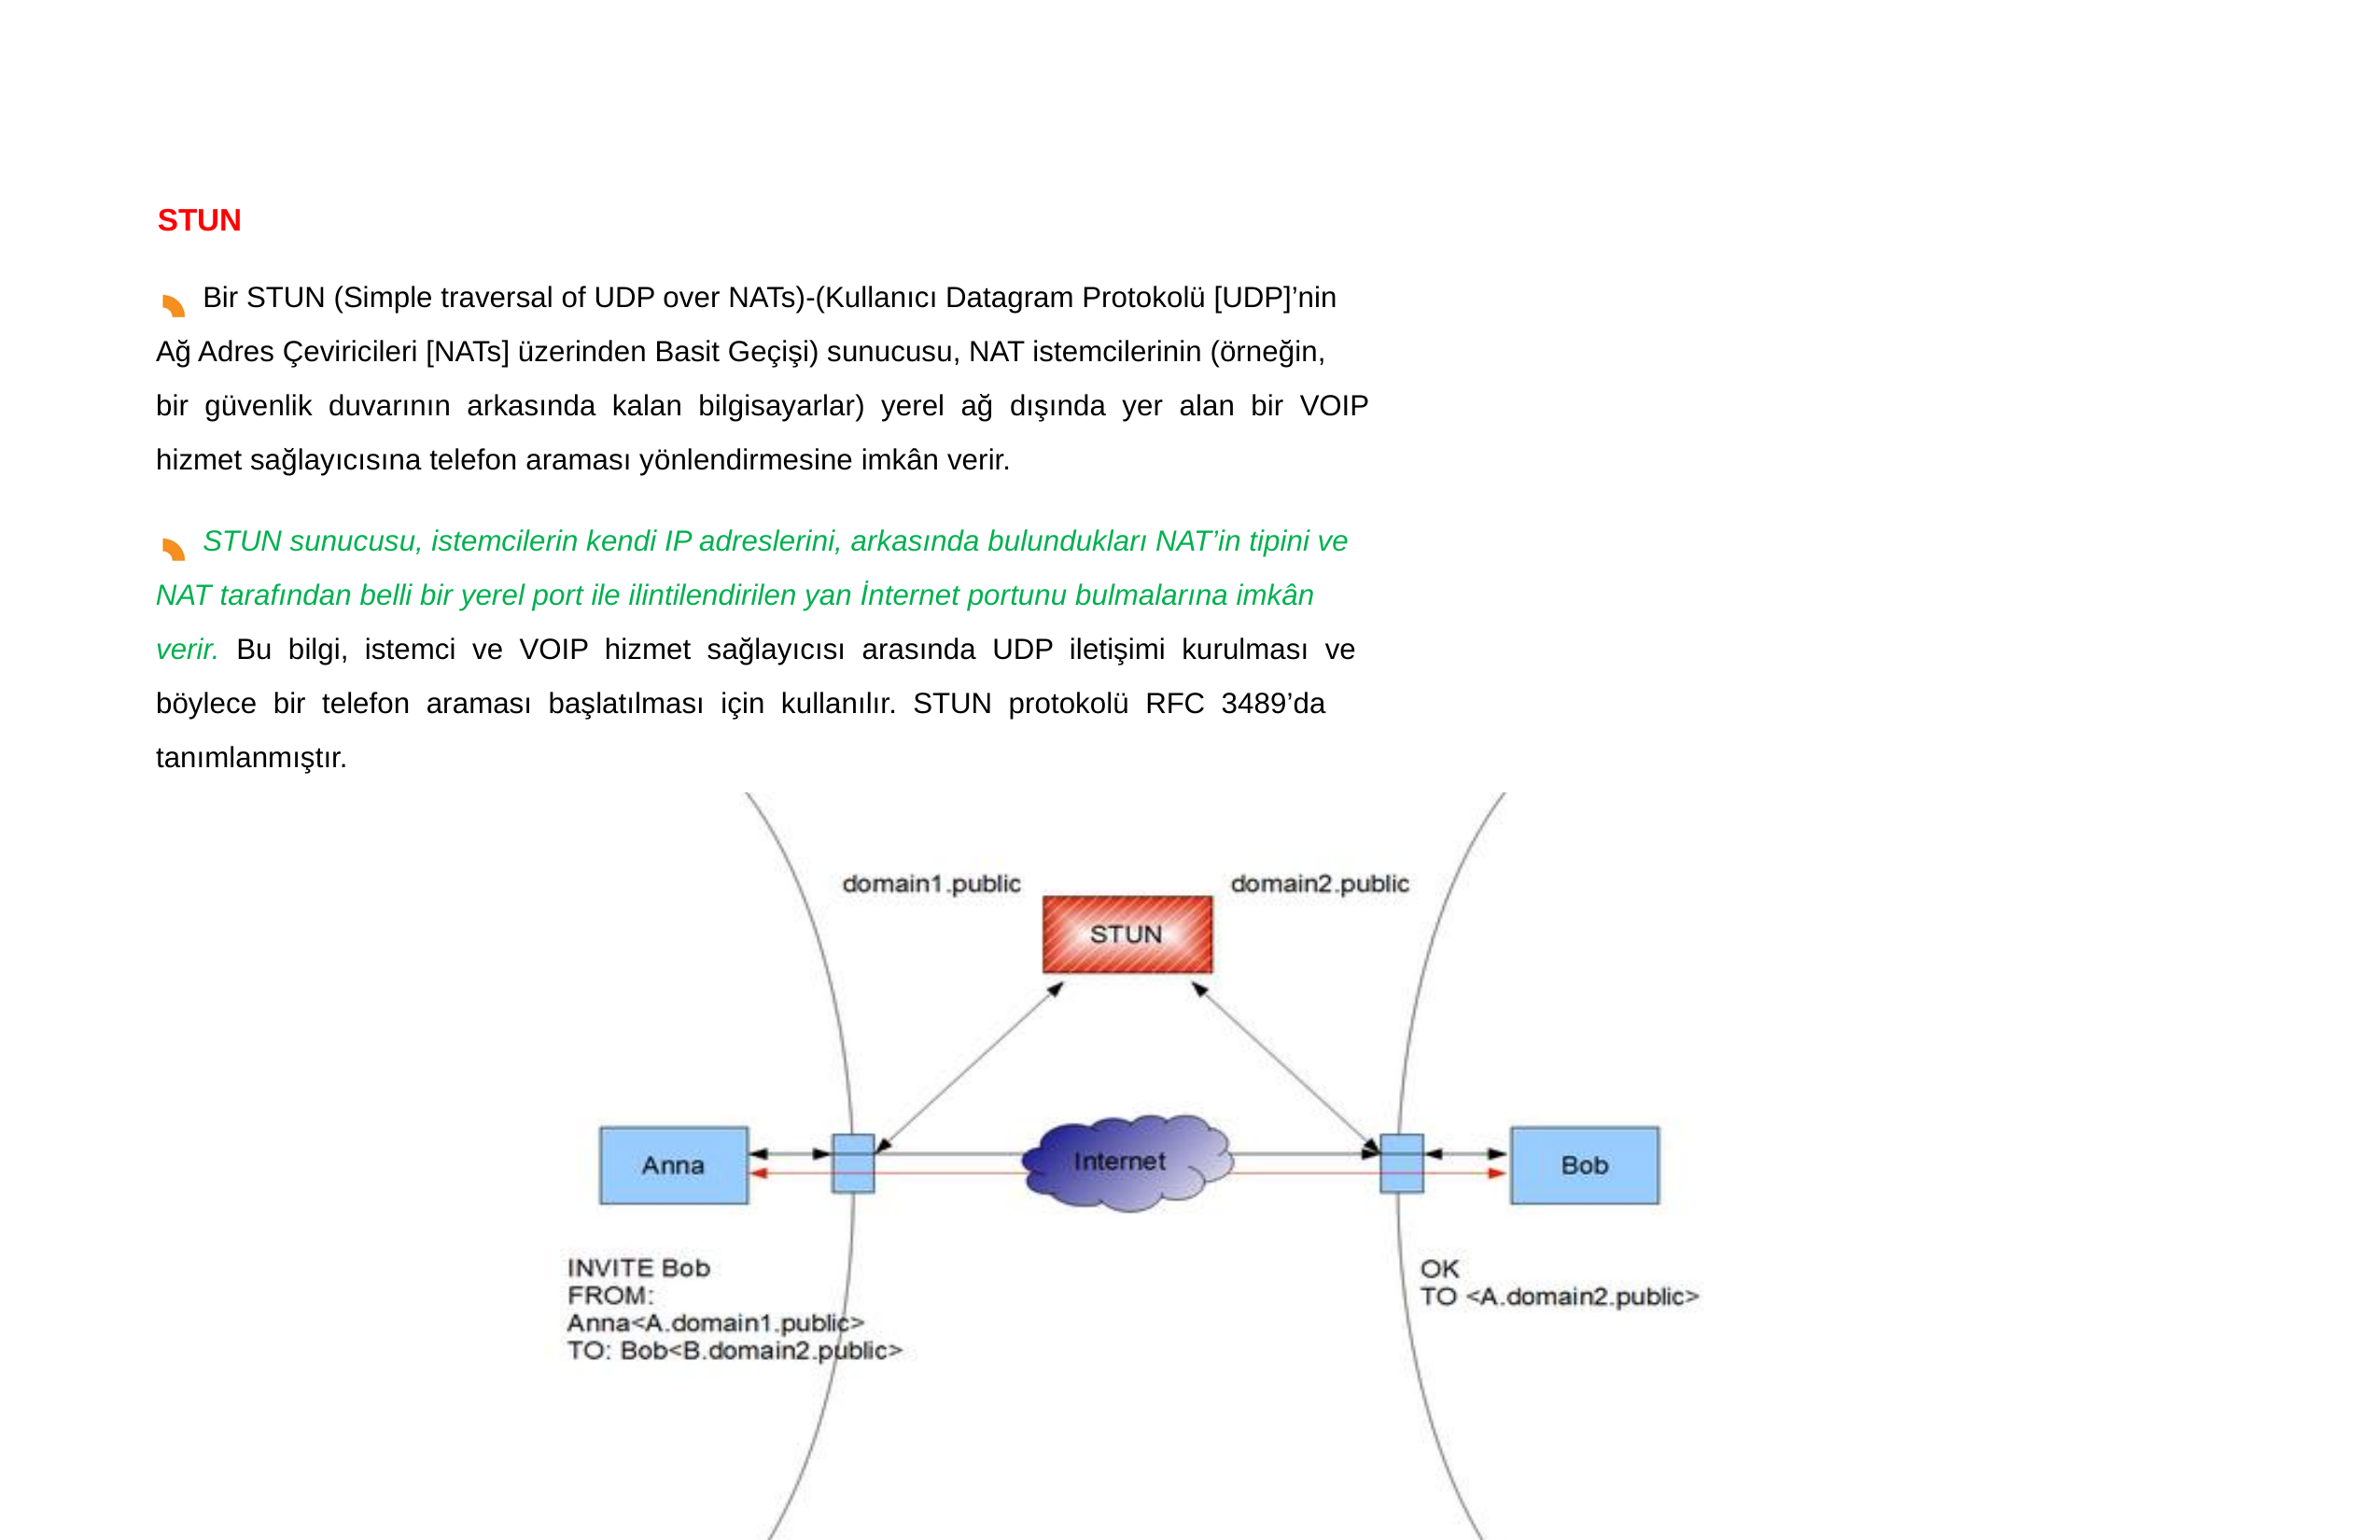

STUN
 Bir STUN (Simple traversal of UDP over NATs)-(Kullanıcı Datagram Protokolü [UDP]’nin
Ağ Adres Çeviricileri [NATs] üzerinden Basit Geçişi) sunucusu, NAT istemcilerinin (örneğin,
bir güvenlik duvarının arkasında kalan bilgisayarlar) yerel ağ dışında yer alan bir VOIP
hizmet sağlayıcısına telefon araması yönlendirmesine imkân verir.
 STUN sunucusu, istemcilerin kendi IP adreslerini, arkasında bulundukları NAT’in tipini ve
NAT tarafından belli bir yerel port ile ilintilendirilen yan İnternet portunu bulmalarına imkân
verir. Bu bilgi, istemci ve VOIP hizmet sağlayıcısı arasında UDP iletişimi kurulması ve
böylece bir telefon araması başlatılması için kullanılır. STUN protokolü RFC 3489’da
tanımlanmıştır.